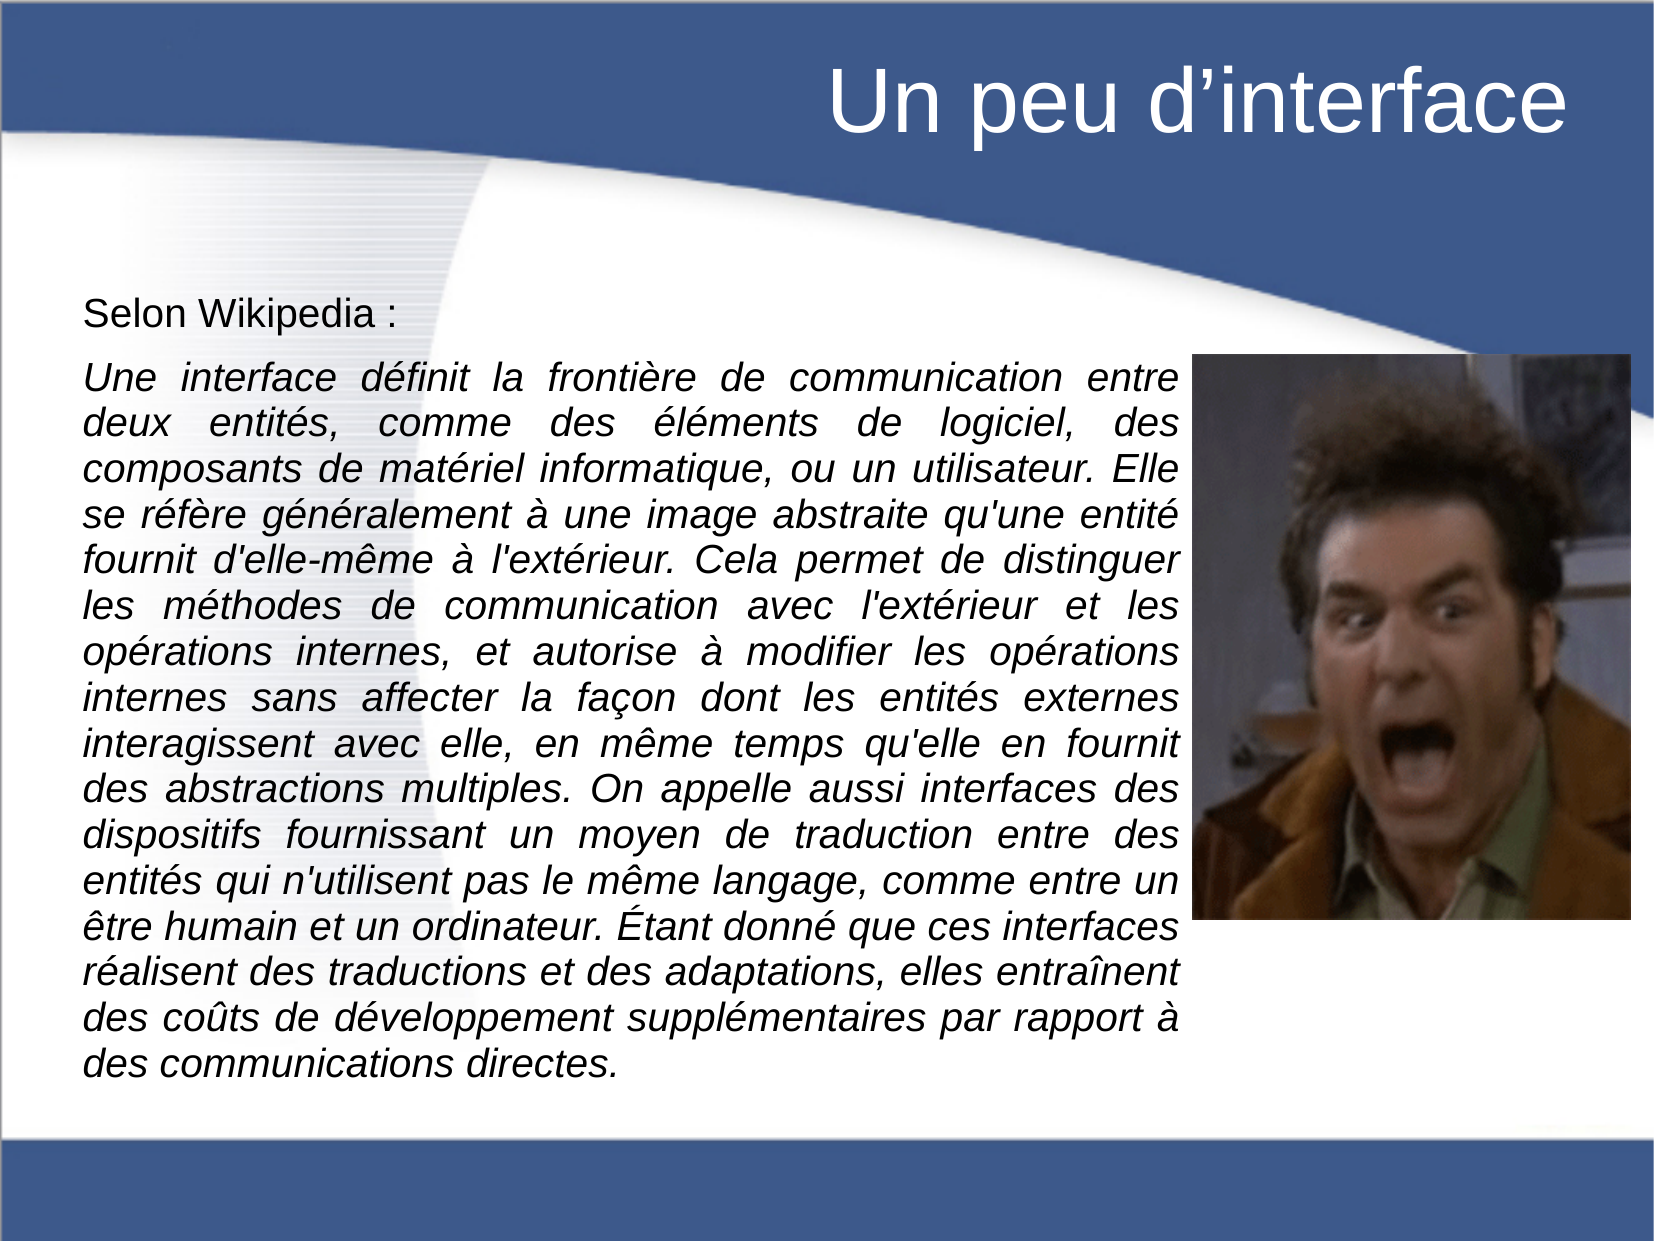

# Un peu d’interface
Selon Wikipedia :
Une interface définit la frontière de communication entre deux entités, comme des éléments de logiciel, des composants de matériel informatique, ou un utilisateur. Elle se réfère généralement à une image abstraite qu'une entité fournit d'elle-même à l'extérieur. Cela permet de distinguer les méthodes de communication avec l'extérieur et les opérations internes, et autorise à modifier les opérations internes sans affecter la façon dont les entités externes interagissent avec elle, en même temps qu'elle en fournit des abstractions multiples. On appelle aussi interfaces des dispositifs fournissant un moyen de traduction entre des entités qui n'utilisent pas le même langage, comme entre un être humain et un ordinateur. Étant donné que ces interfaces réalisent des traductions et des adaptations, elles entraînent des coûts de développement supplémentaires par rapport à des communications directes.